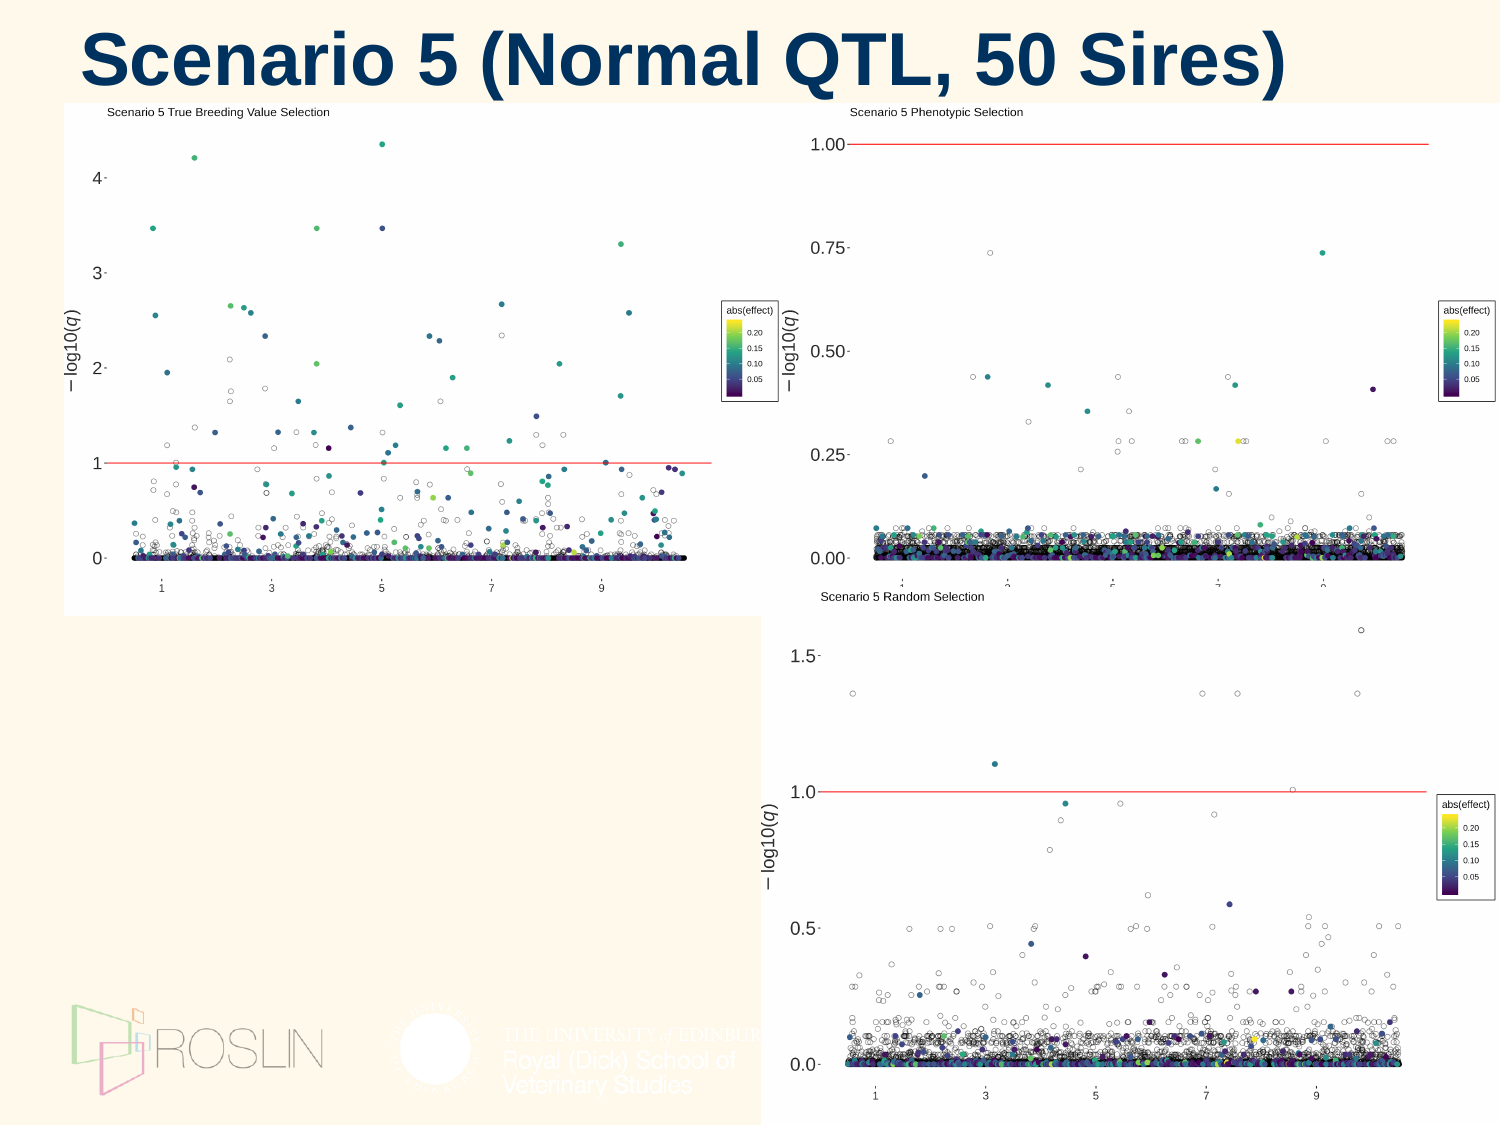

# Scenario 5 (Normal QTL, 50 Sires)